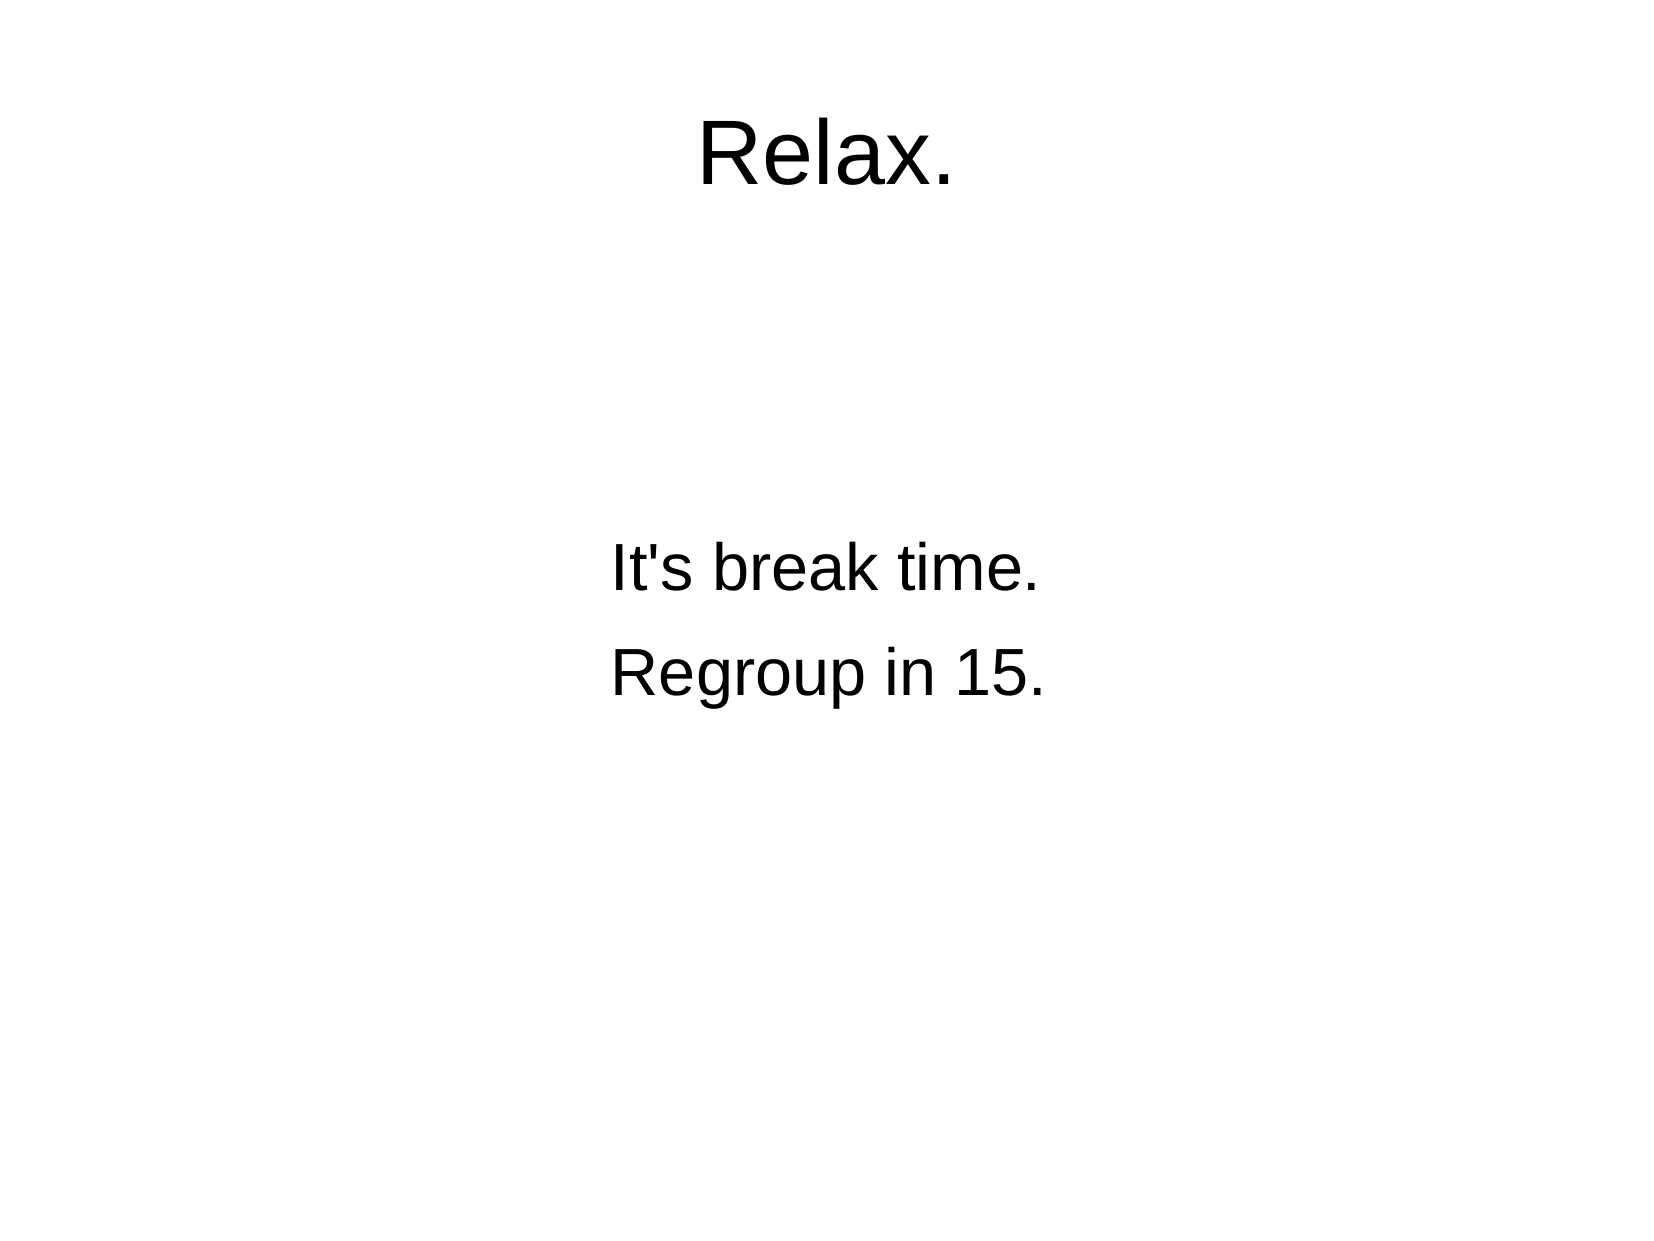

# Relax.
It's break time.
Regroup in 15.